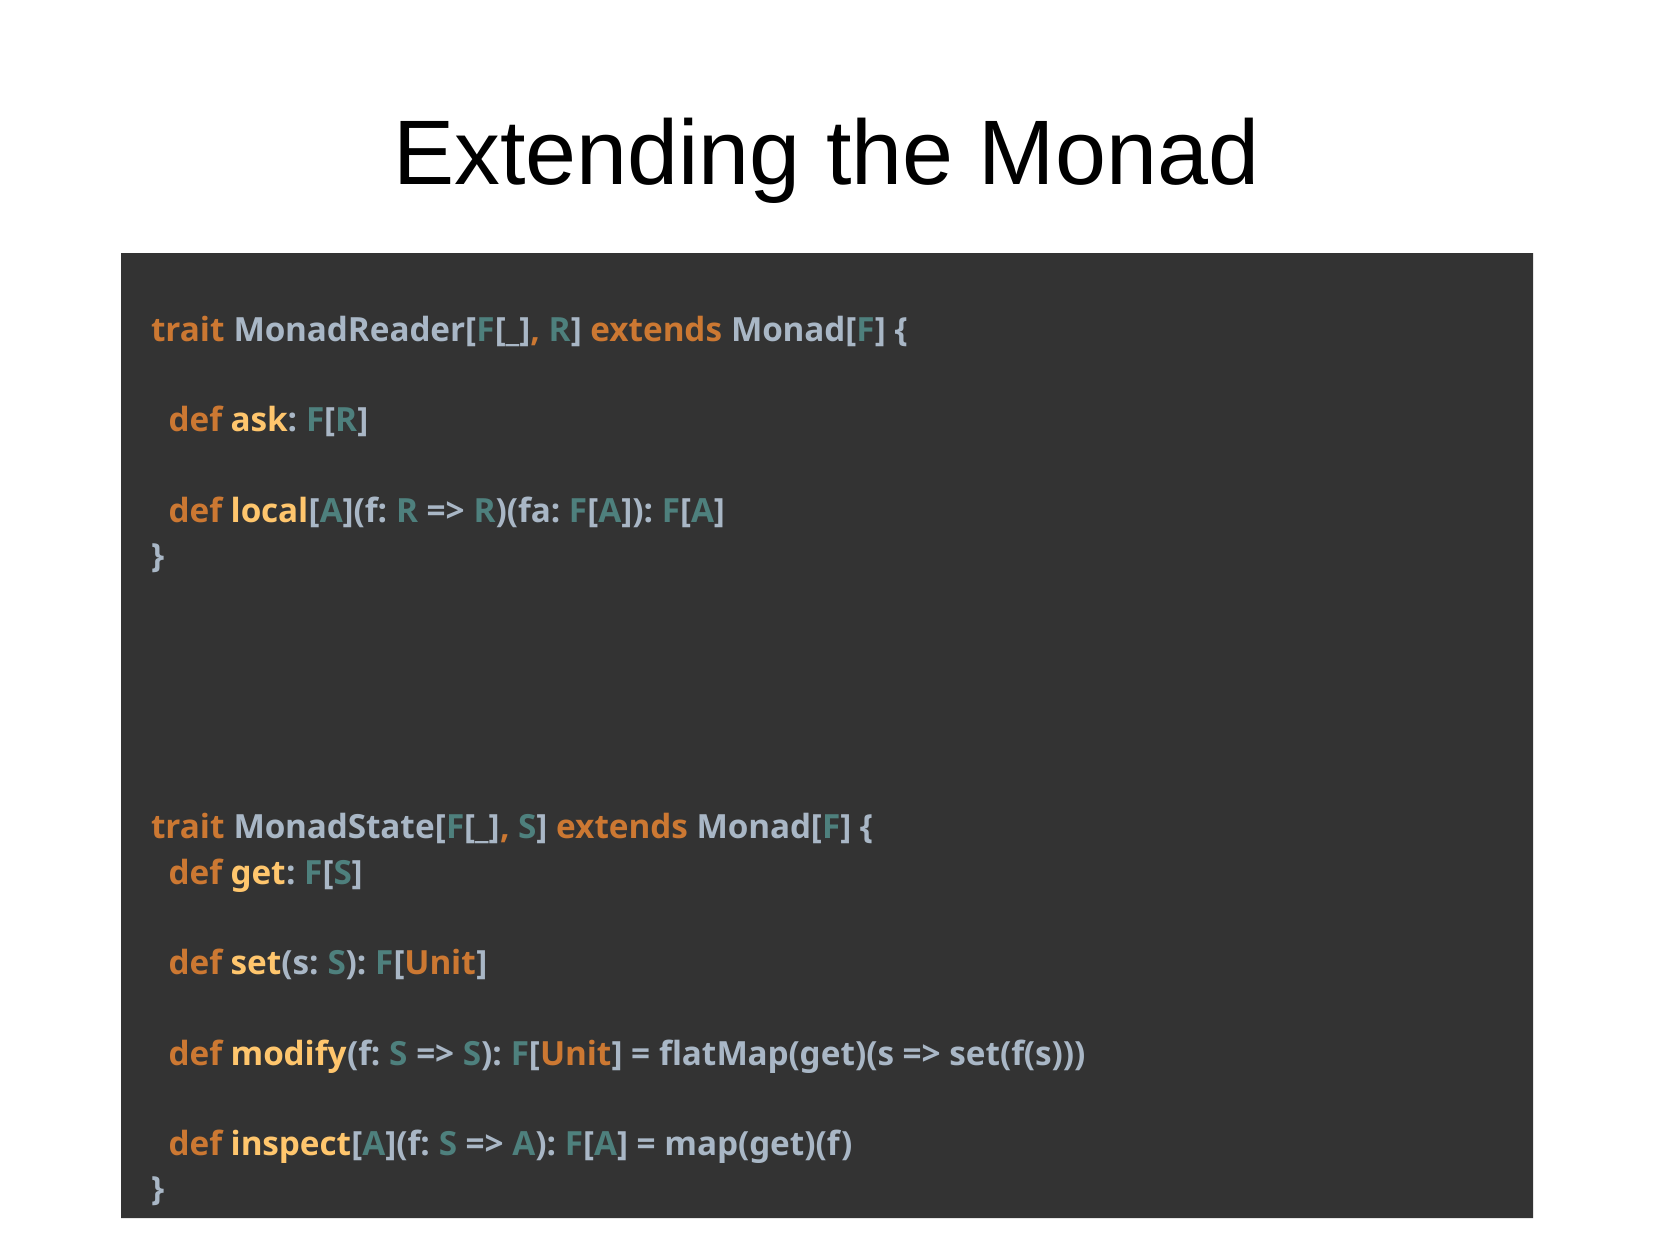

# Extending the Monad
trait MonadReader[F[_], R] extends Monad[F] {
 def ask: F[R]
 def local[A](f: R => R)(fa: F[A]): F[A]
}
trait MonadState[F[_], S] extends Monad[F] {
 def get: F[S]
 def set(s: S): F[Unit]
 def modify(f: S => S): F[Unit] = flatMap(get)(s => set(f(s)))
 def inspect[A](f: S => A): F[A] = map(get)(f)
}